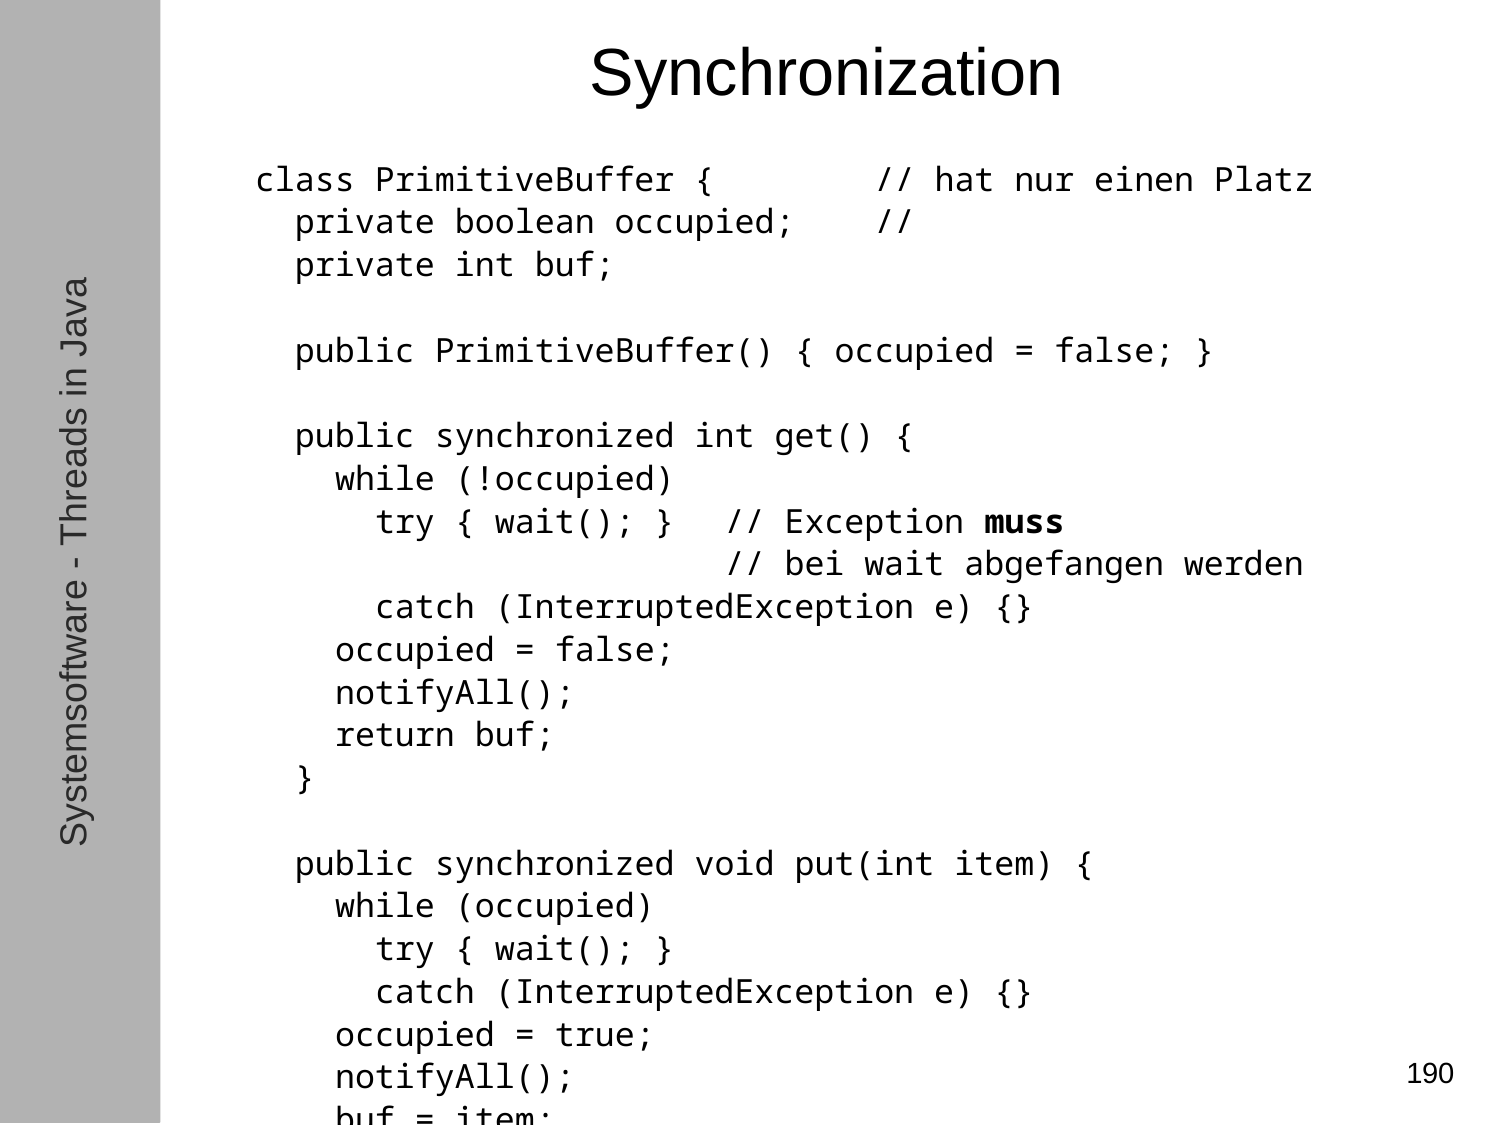

Synchronization
class PrimitiveBuffer {			// hat nur einen Platz
 private boolean occupied;		//
 private int buf;
 public PrimitiveBuffer() { occupied = false; }
 public synchronized int get() {
 while (!occupied)
 try { wait(); }	// Exception muss
							// bei wait abgefangen werden
 catch (InterruptedException e) {}
 occupied = false;
 notifyAll();
 return buf;
 }
 public synchronized void put(int item) {
 while (occupied)
 try { wait(); }
 catch (InterruptedException e) {}
 occupied = true;
 notifyAll();
 buf = item;
 }
}
Systemsoftware - Threads in Java